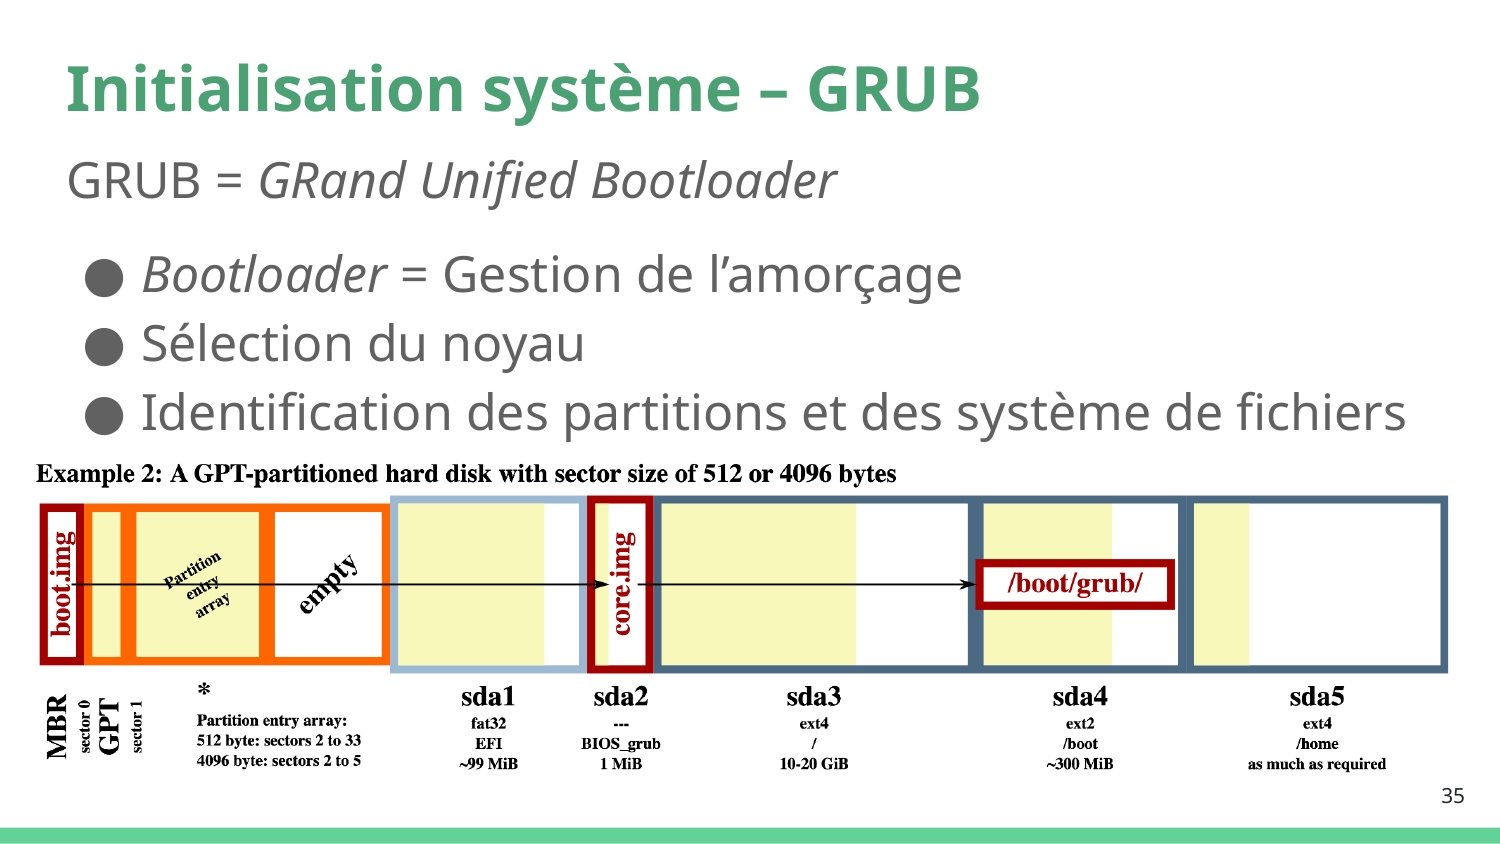

# Initialisation système – GRUB
GRUB = GRand Unified Bootloader
Bootloader = Gestion de l’amorçage
Sélection du noyau
Identification des partitions et des système de fichiers
Shell minimal pour dépanner l’amorçage